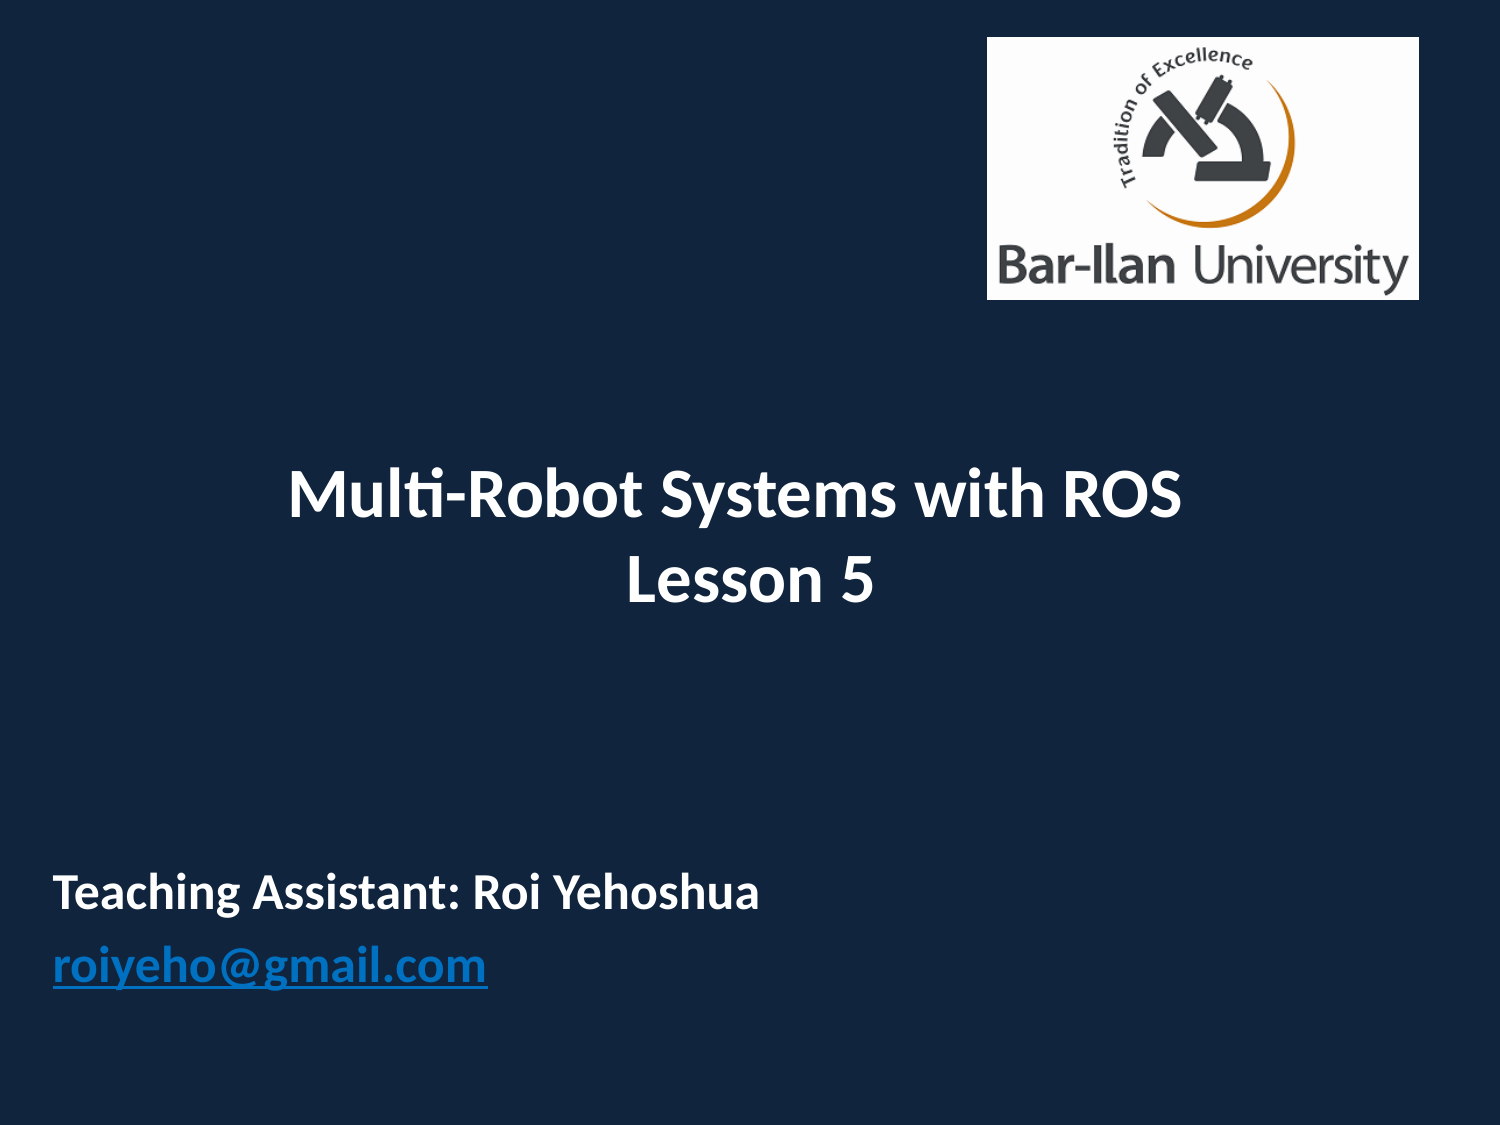

# Multi-Robot Systems with ROS Lesson 5
Teaching Assistant: Roi Yehoshua
roiyeho@gmail.com